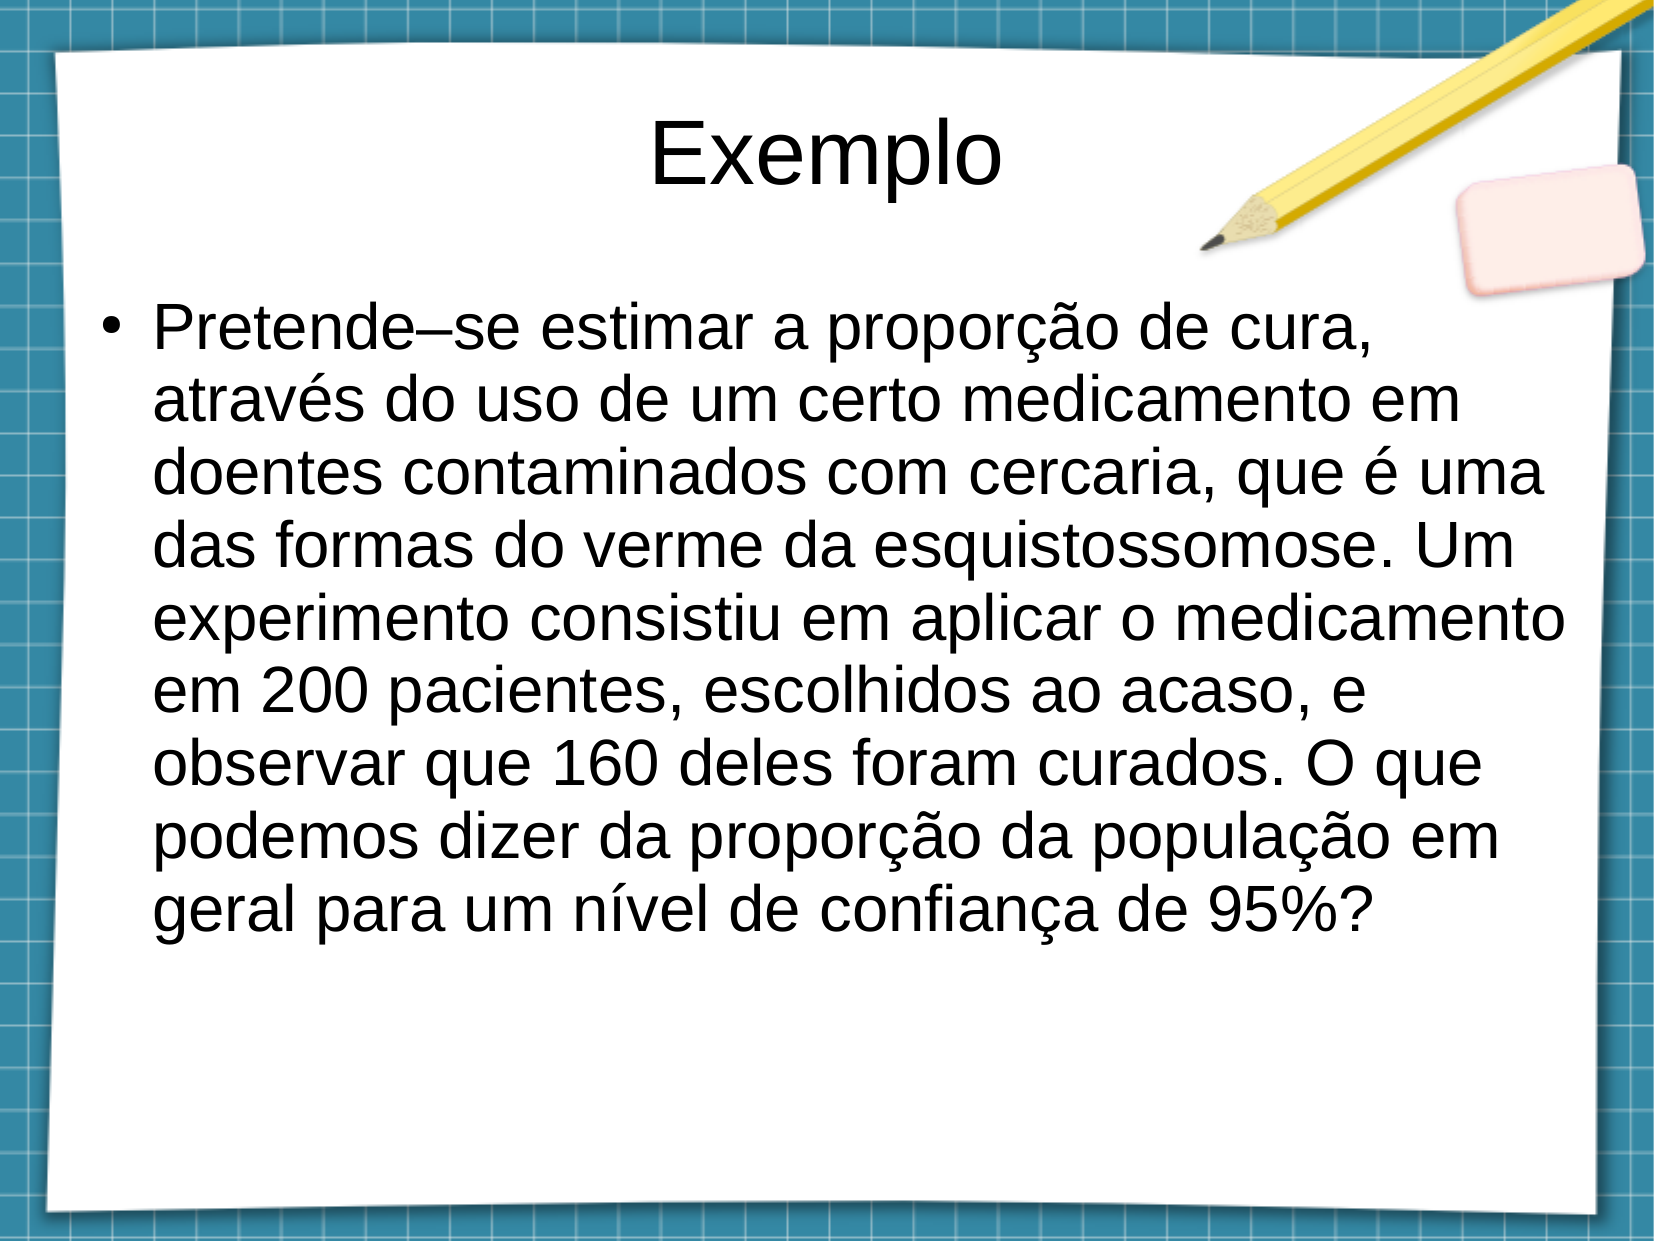

# Exemplo
Pretende–se estimar a proporção de cura, através do uso de um certo medicamento em doentes contaminados com cercaria, que é uma das formas do verme da esquistossomose. Um experimento consistiu em aplicar o medicamento em 200 pacientes, escolhidos ao acaso, e observar que 160 deles foram curados. O que podemos dizer da proporção da população em geral para um nível de confiança de 95%?